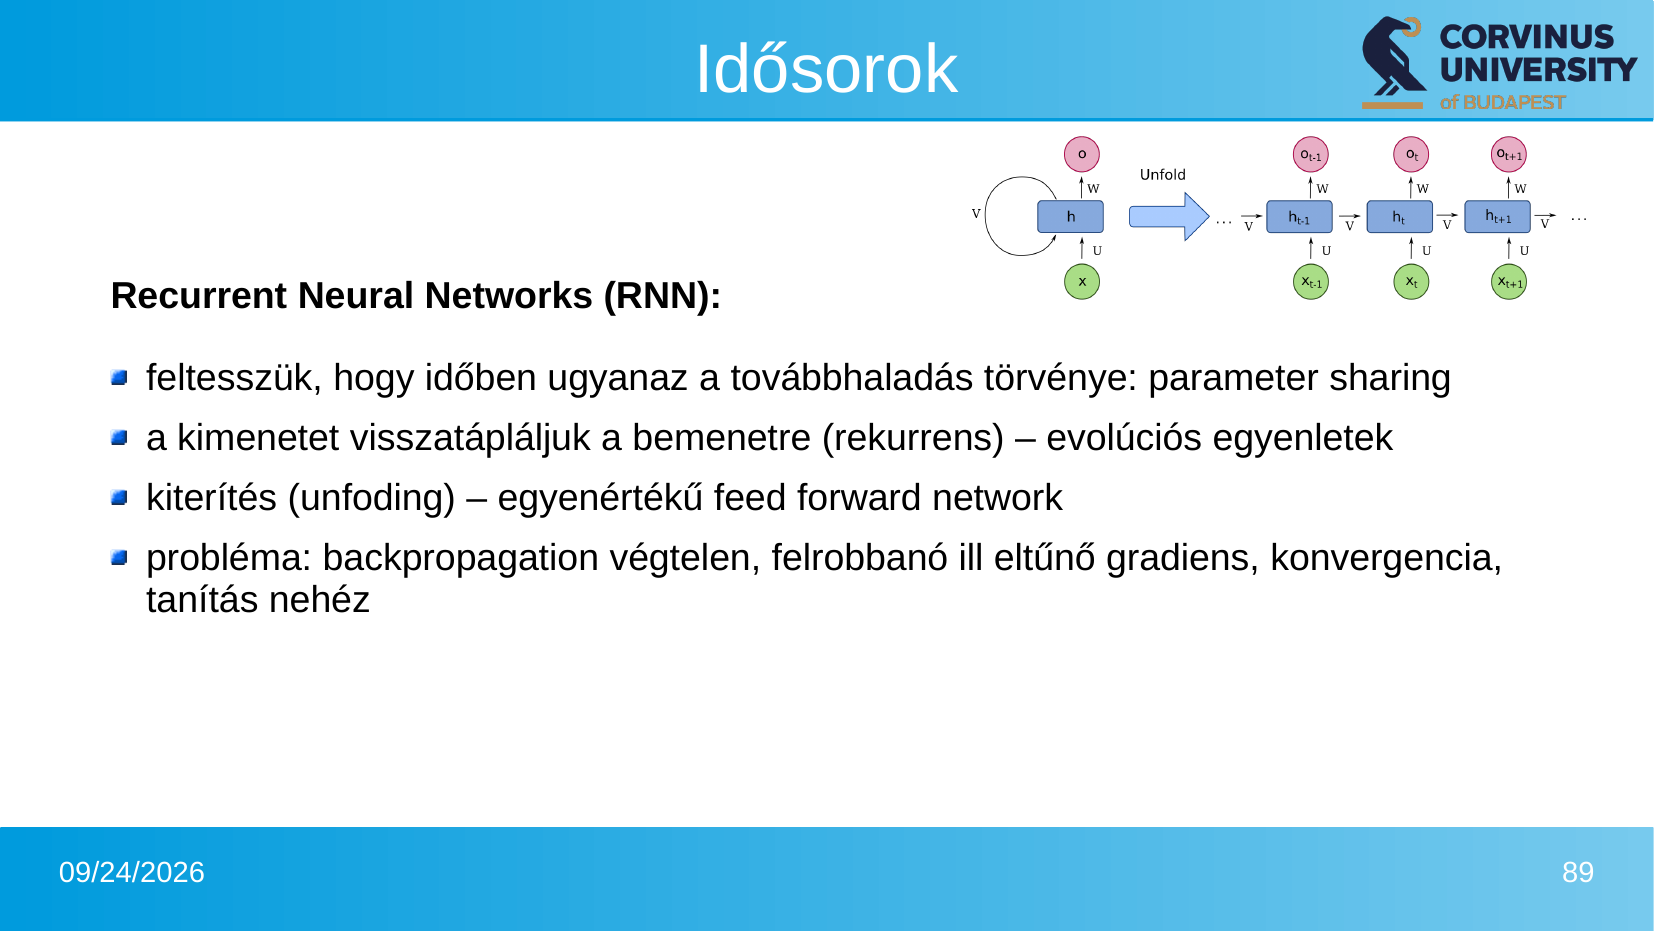

# Idősorok
Recurrent Neural Networks (RNN):
feltesszük, hogy időben ugyanaz a továbbhaladás törvénye: parameter sharing
a kimenetet visszatápláljuk a bemenetre (rekurrens) – evolúciós egyenletek
kiterítés (unfoding) – egyenértékű feed forward network
probléma: backpropagation végtelen, felrobbanó ill eltűnő gradiens, konvergencia, tanítás nehéz
89